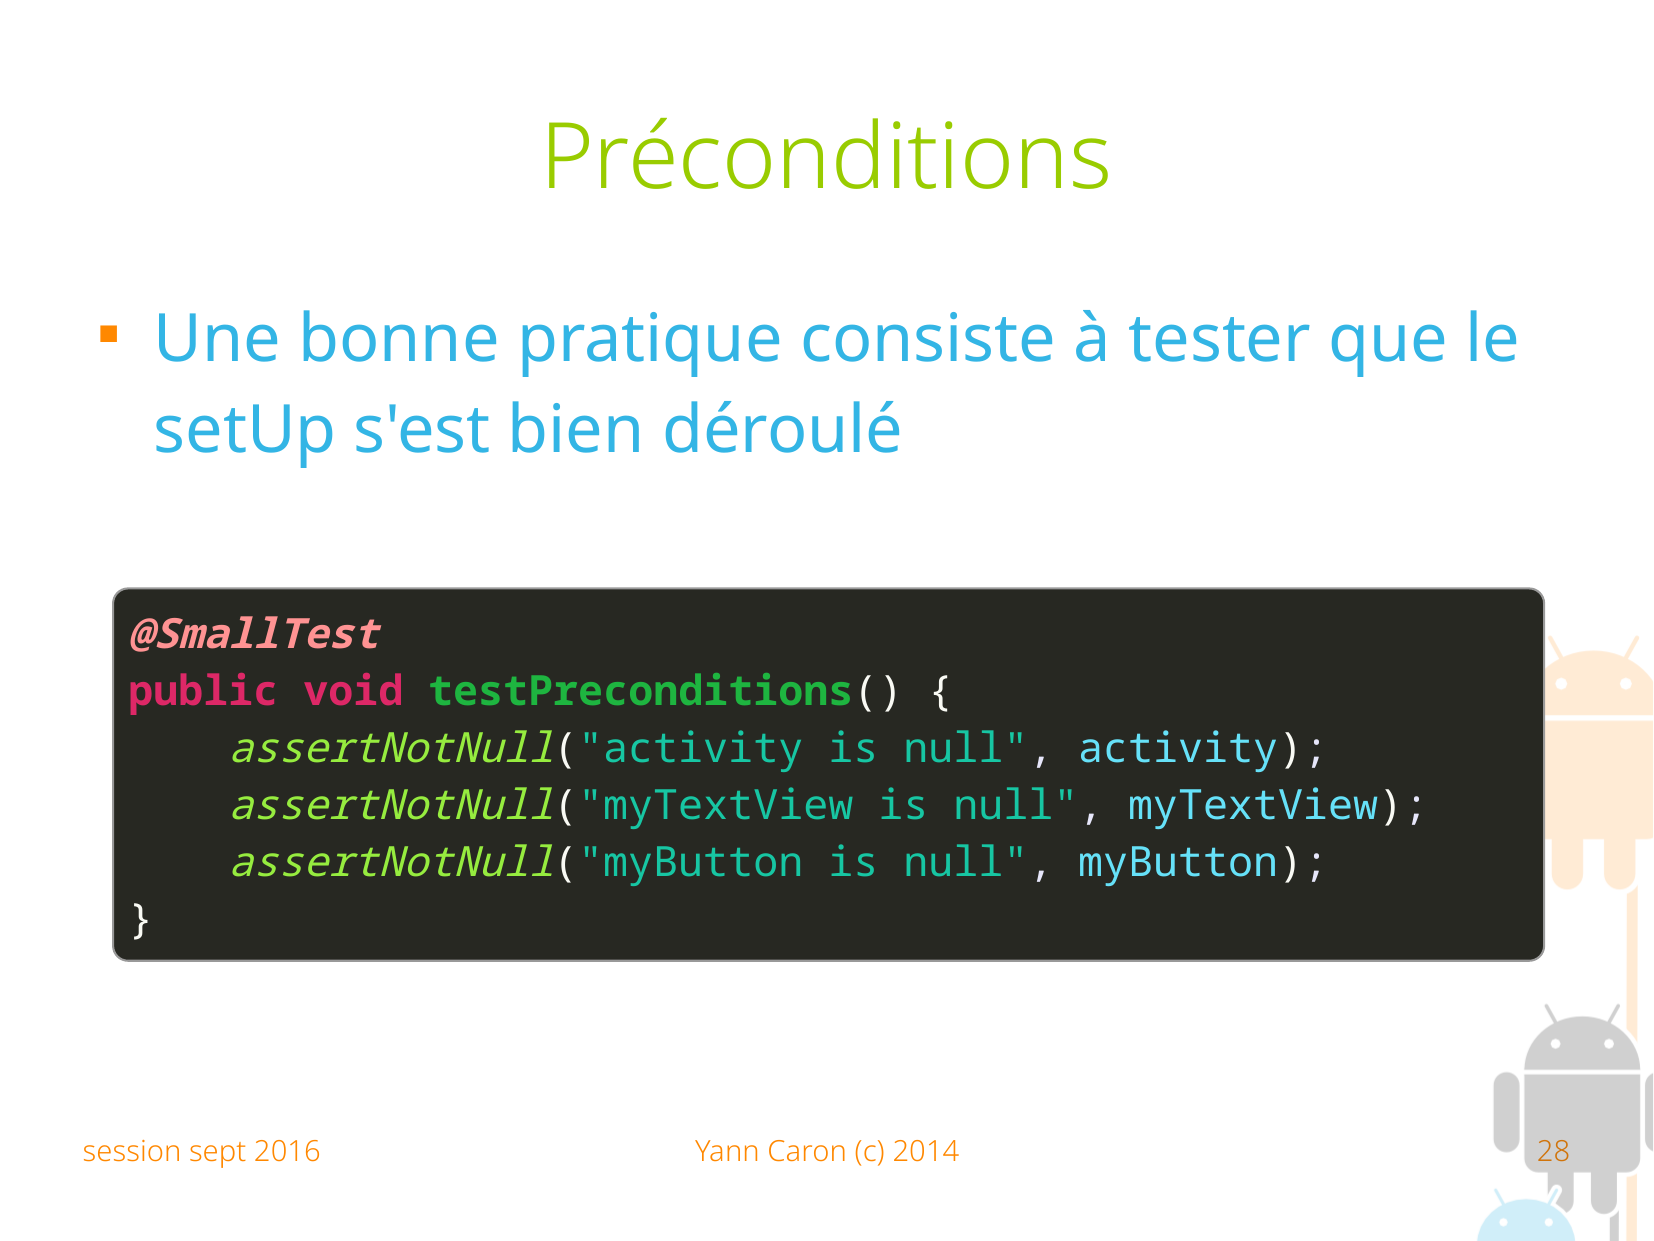

# Préconditions
Une bonne pratique consiste à tester que le setUp s'est bien déroulé
@SmallTest
public void testPreconditions() {
 assertNotNull("activity is null", activity);
 assertNotNull("myTextView is null", myTextView);
 assertNotNull("myButton is null", myButton);
}
session sept 2016
Yann Caron (c) 2014
28